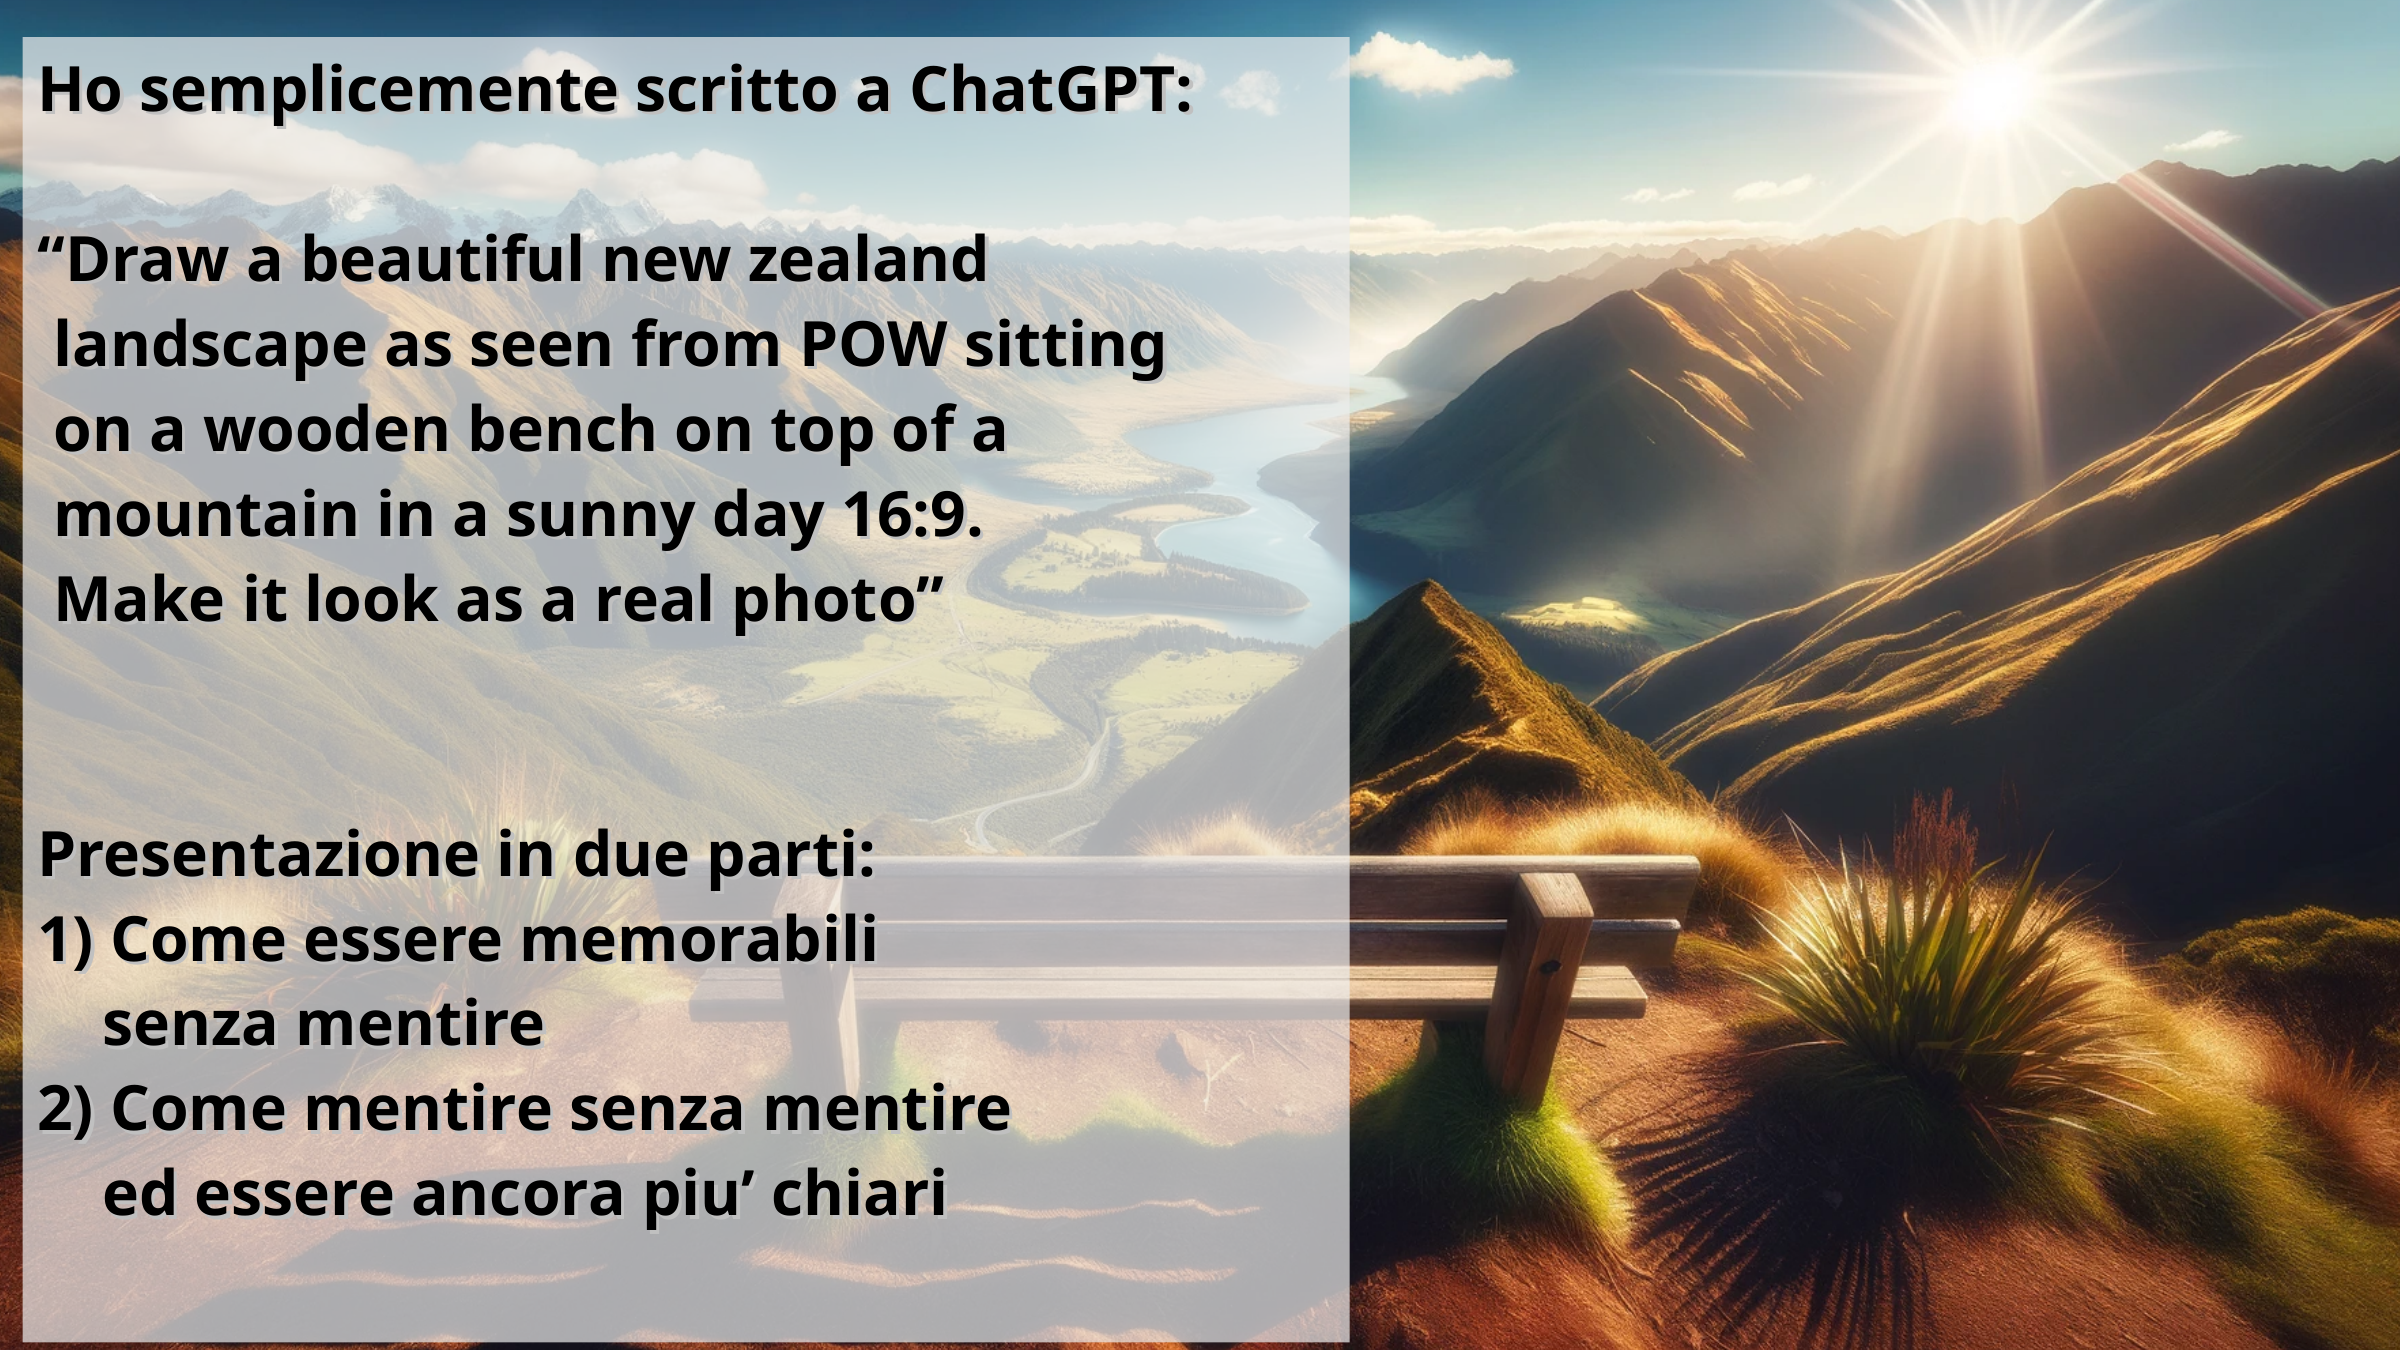

Ho semplicemente scritto a ChatGPT:
“Draw a beautiful new zealand
 landscape as seen from POW sitting
 on a wooden bench on top of a
 mountain in a sunny day 16:9.
 Make it look as a real photo”
Presentazione in due parti:
1) Come essere memorabili
 senza mentire
2) Come mentire senza mentire
 ed essere ancora piu’ chiari